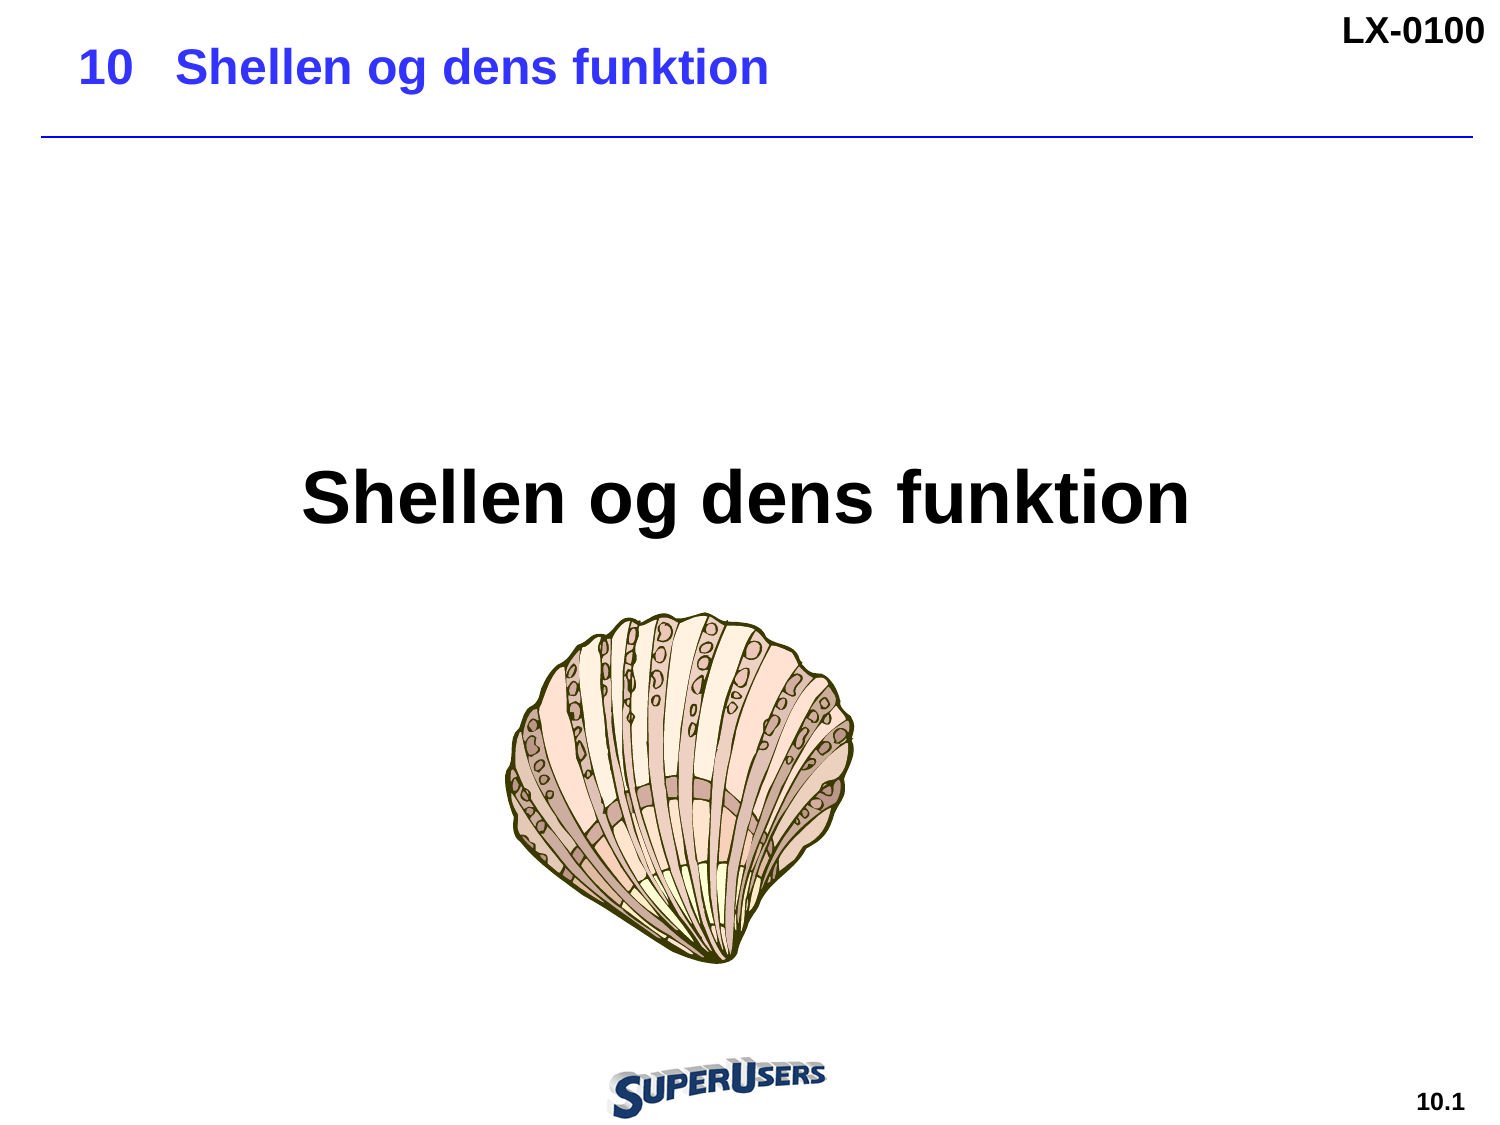

# 10 Shellen og dens funktion
Shellen og dens funktion